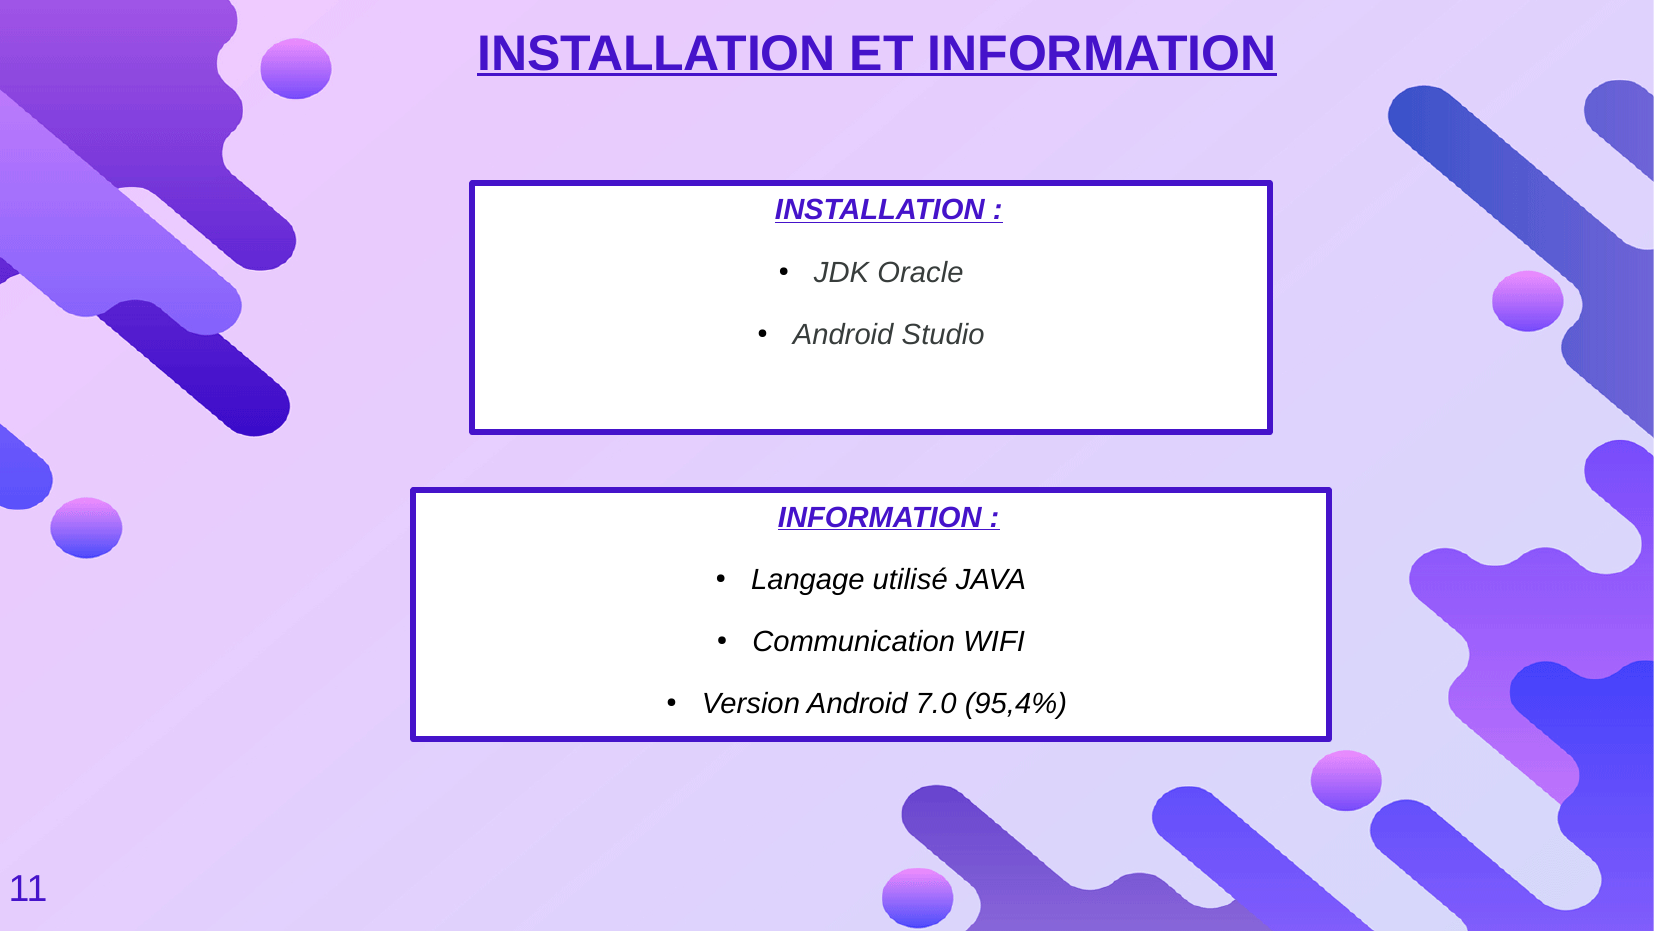

INSTALLATION ET INFORMATION
INSTALLATION :
JDK Oracle
Android Studio
INFORMATION :
Langage utilisé JAVA
Communication WIFI
Version Android 7.0 (95,4%)
11